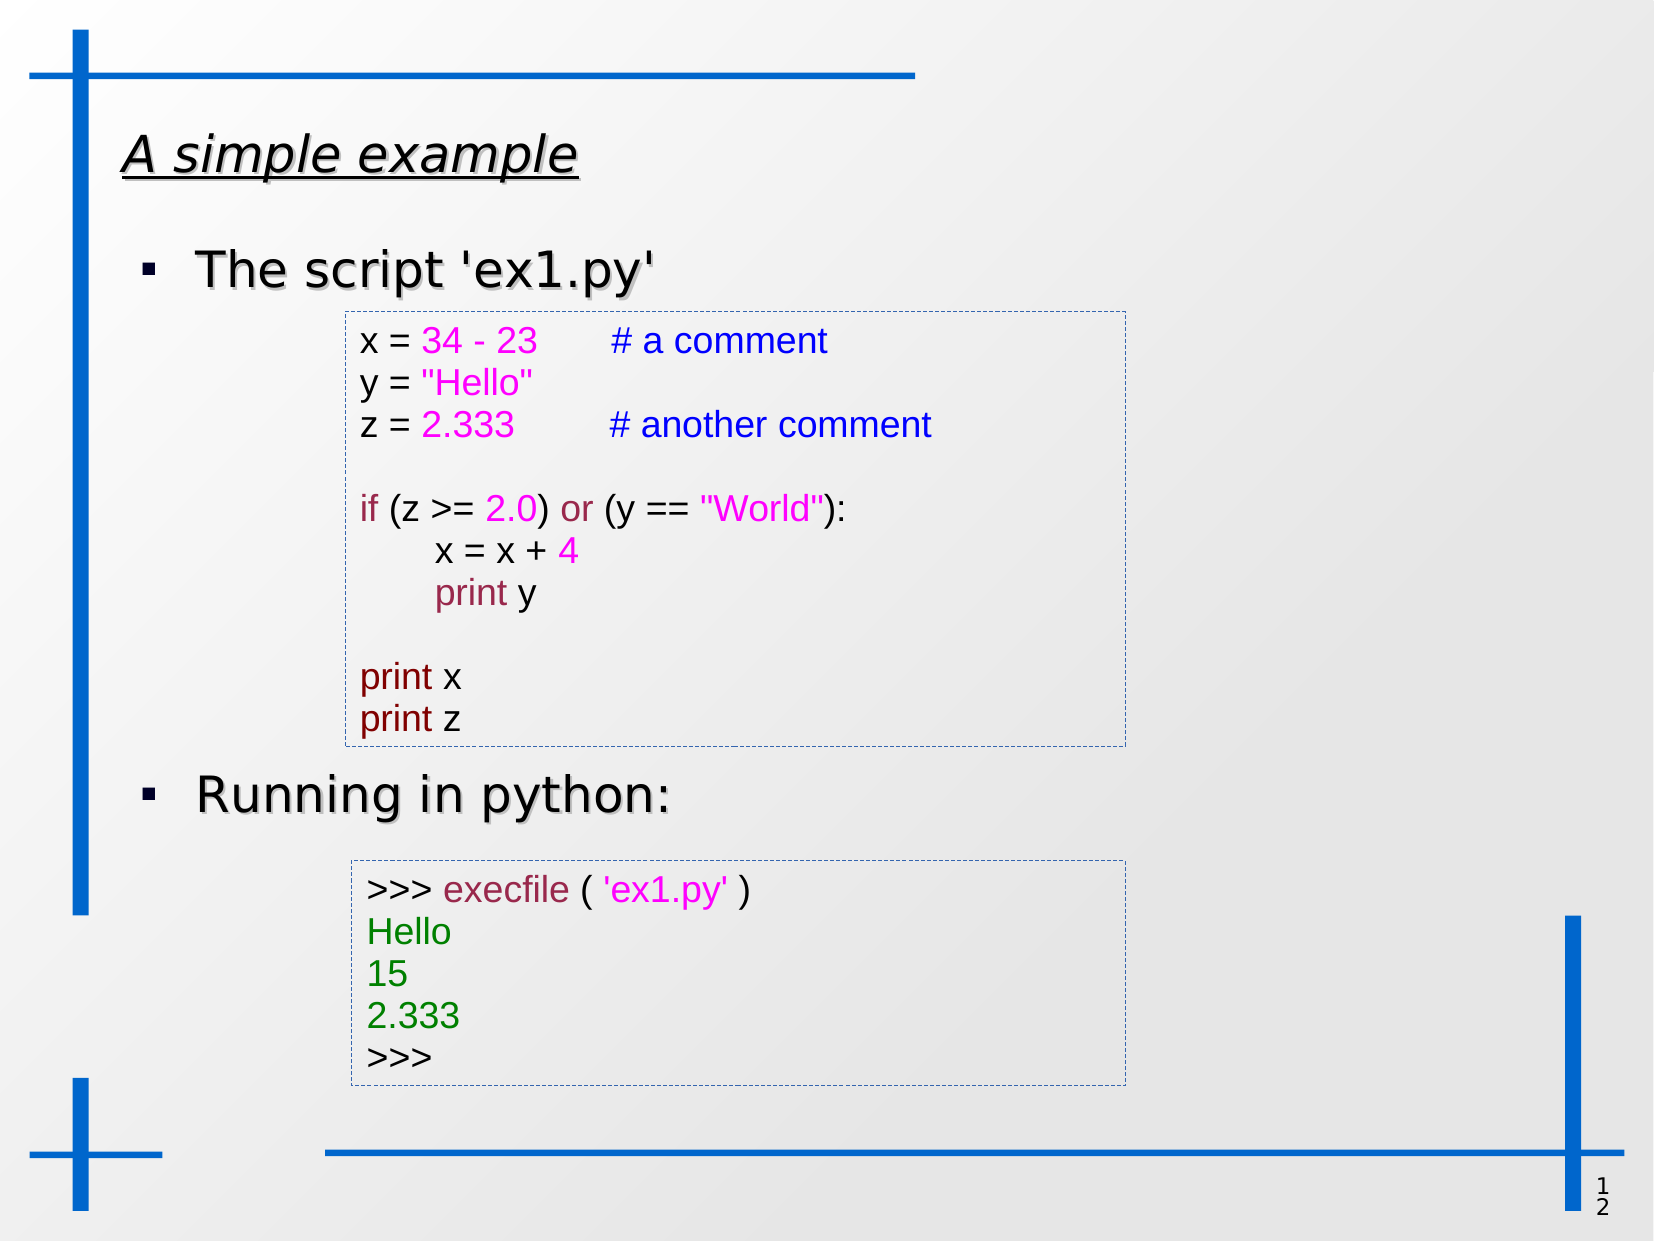

# A simple example
The script 'ex1.py'
Running in python:
x = 34 - 23 # a comment
y = "Hello"
z = 2.333 # another comment
if (z >= 2.0) or (y == "World"):
 	x = x + 4
	print y
print x
print z
>>> execfile ( 'ex1.py' )
Hello
15
2.333
>>>